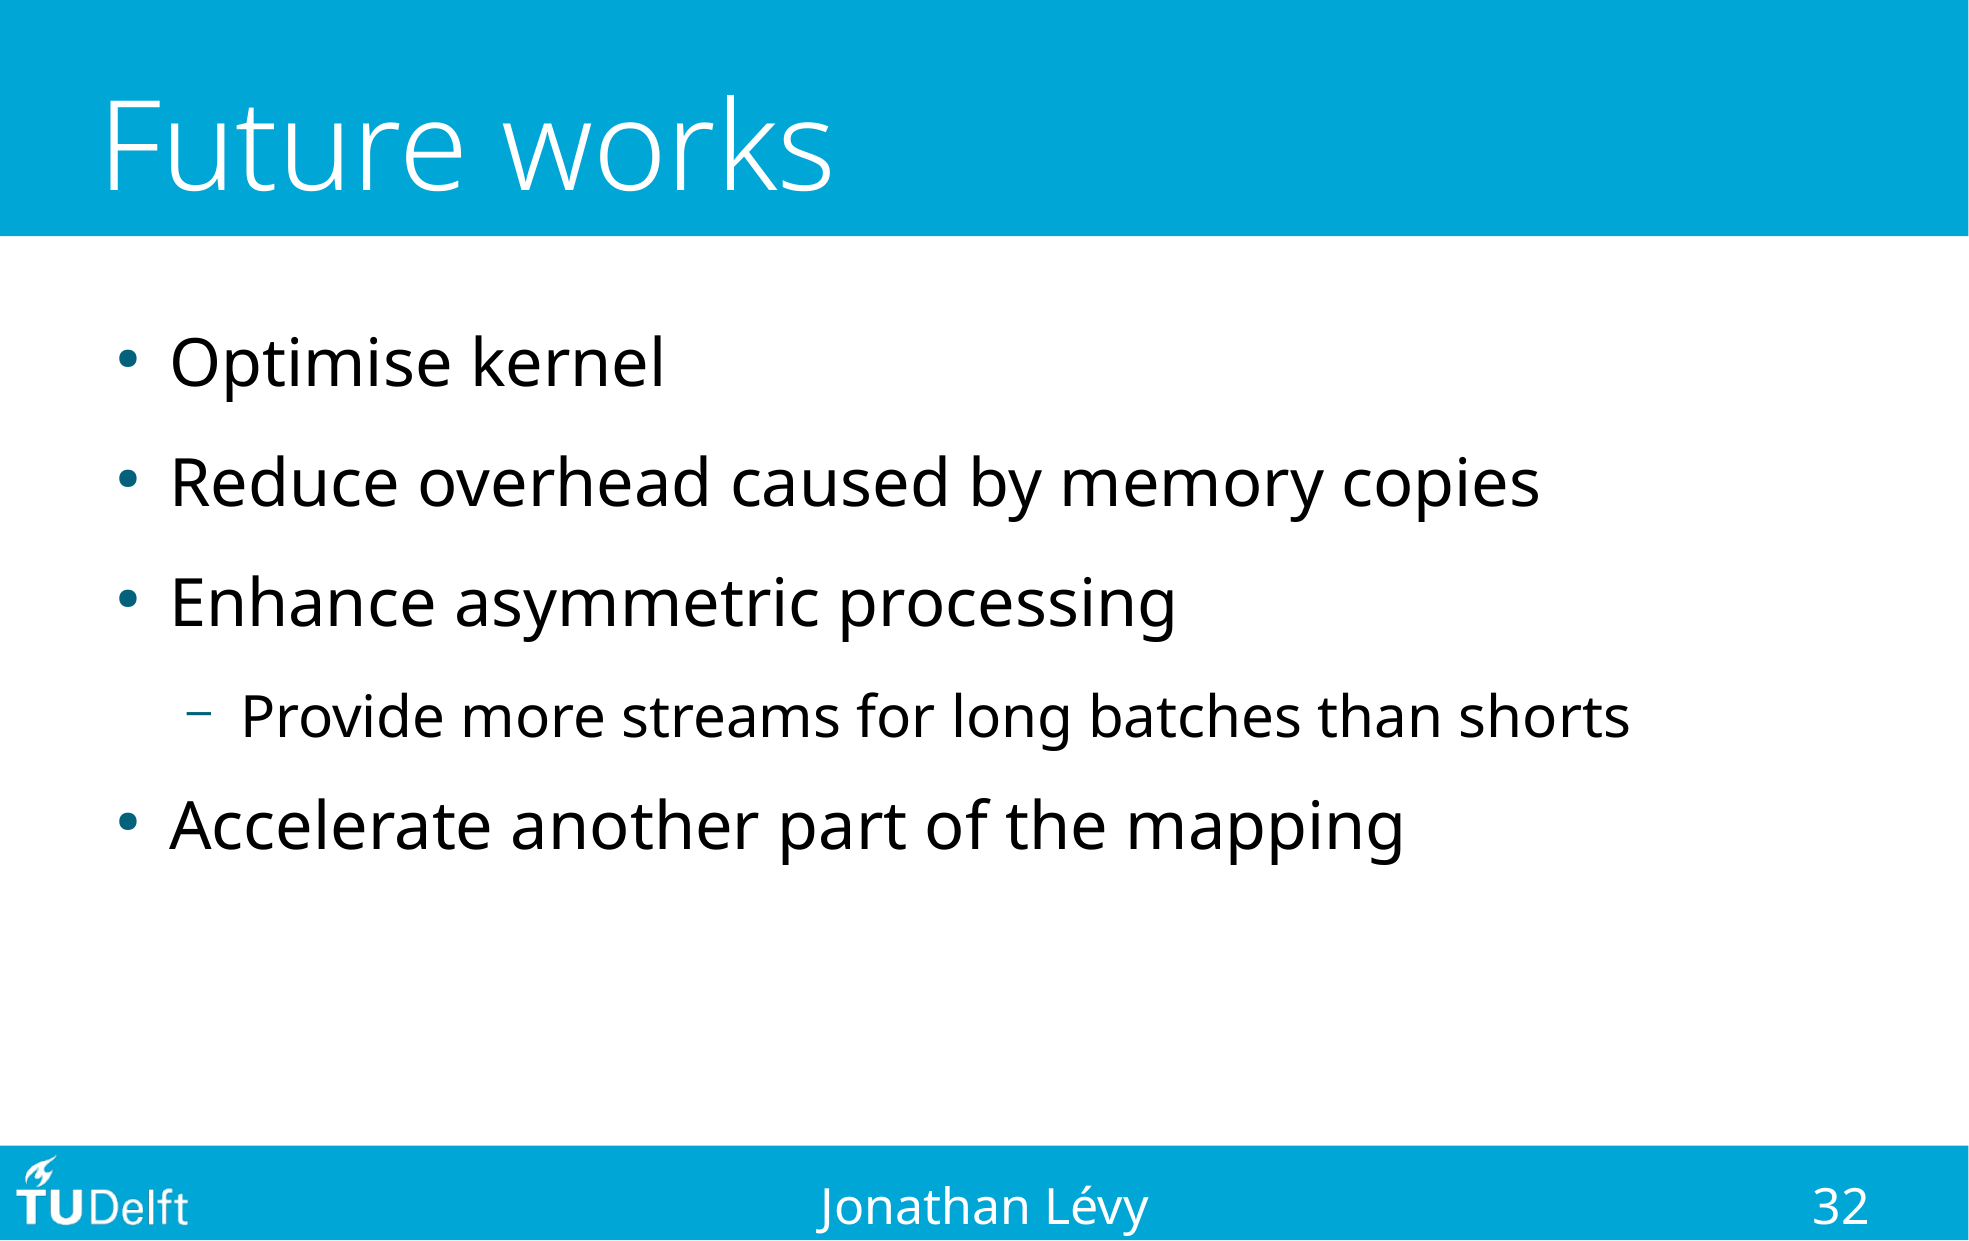

# Future works
Optimise kernel
Reduce overhead caused by memory copies
Enhance asymmetric processing
Provide more streams for long batches than shorts
Accelerate another part of the mapping
Jonathan Lévy
32